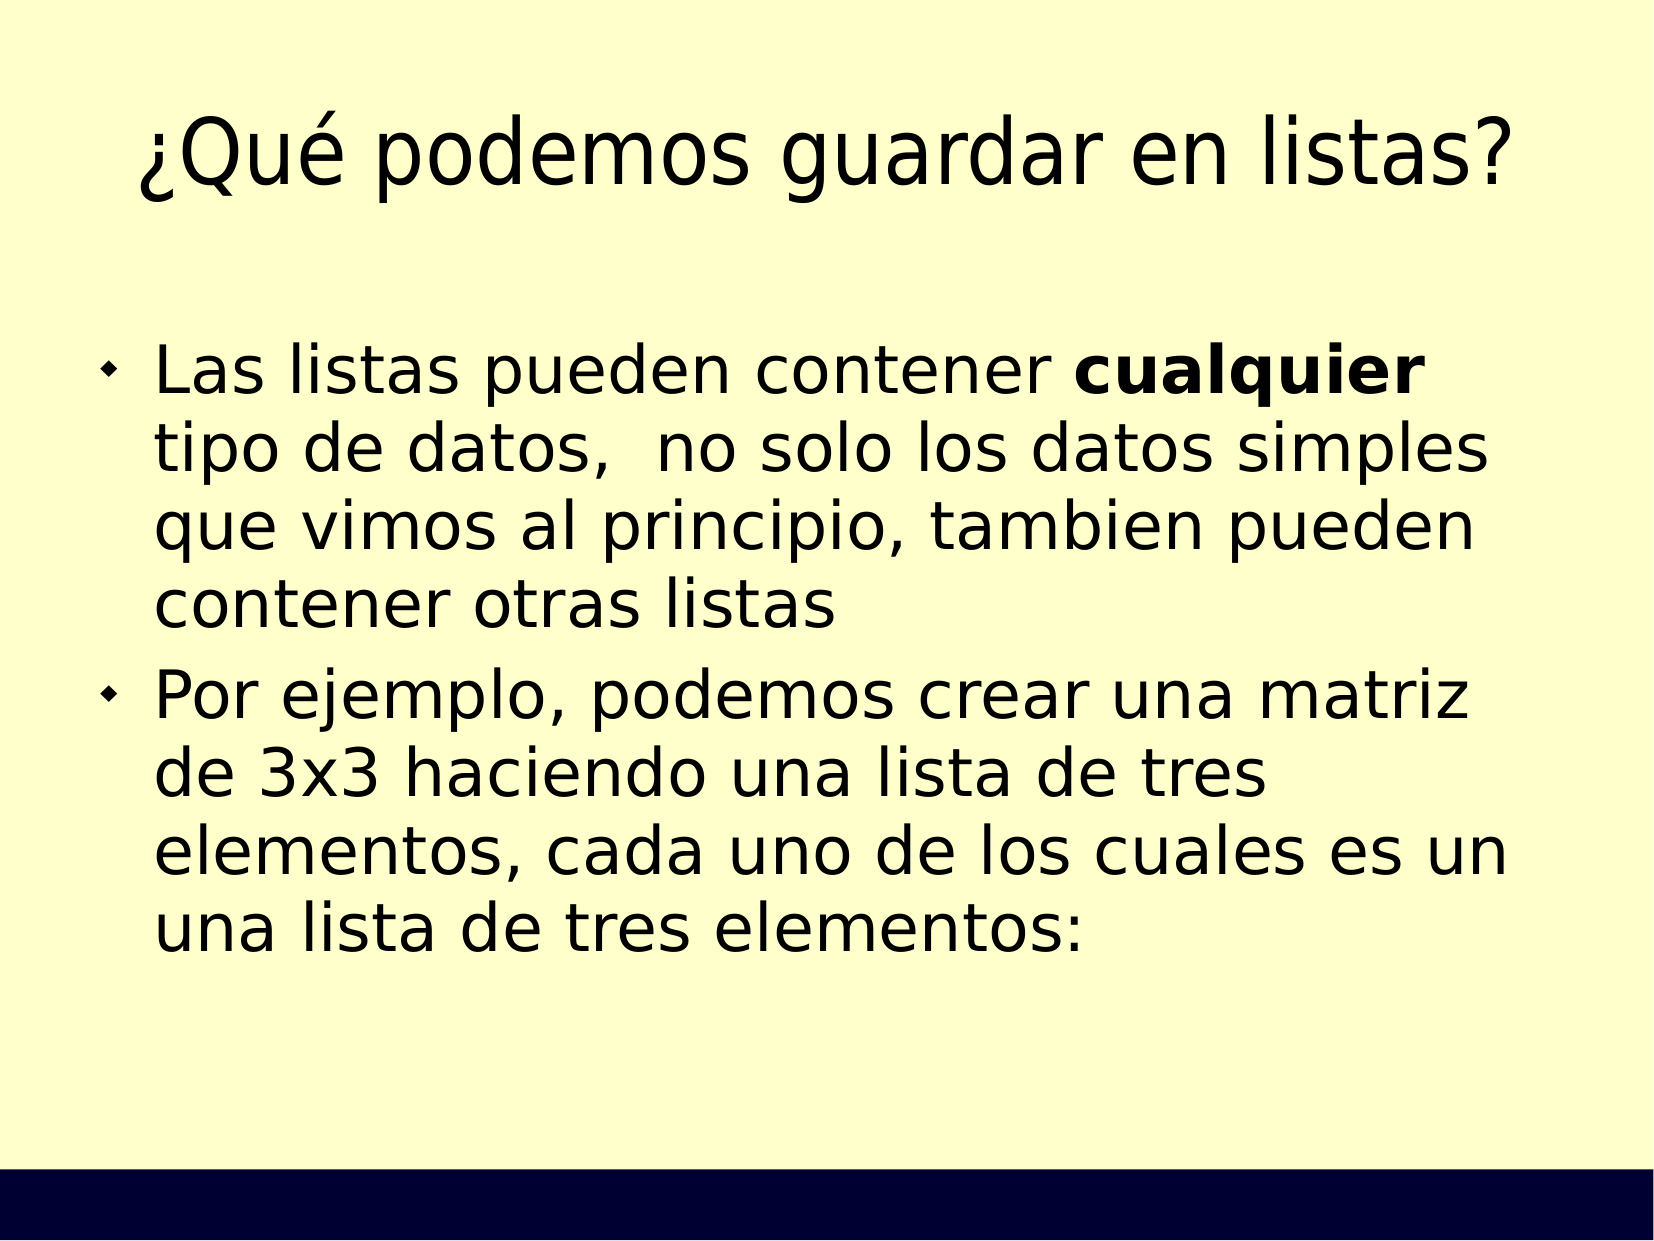

# ¿Qué podemos guardar en listas?
Las listas pueden contener cualquier tipo de datos, no solo los datos simples que vimos al principio, tambien pueden contener otras listas
Por ejemplo, podemos crear una matriz de 3x3 haciendo una lista de tres elementos, cada uno de los cuales es un una lista de tres elementos: